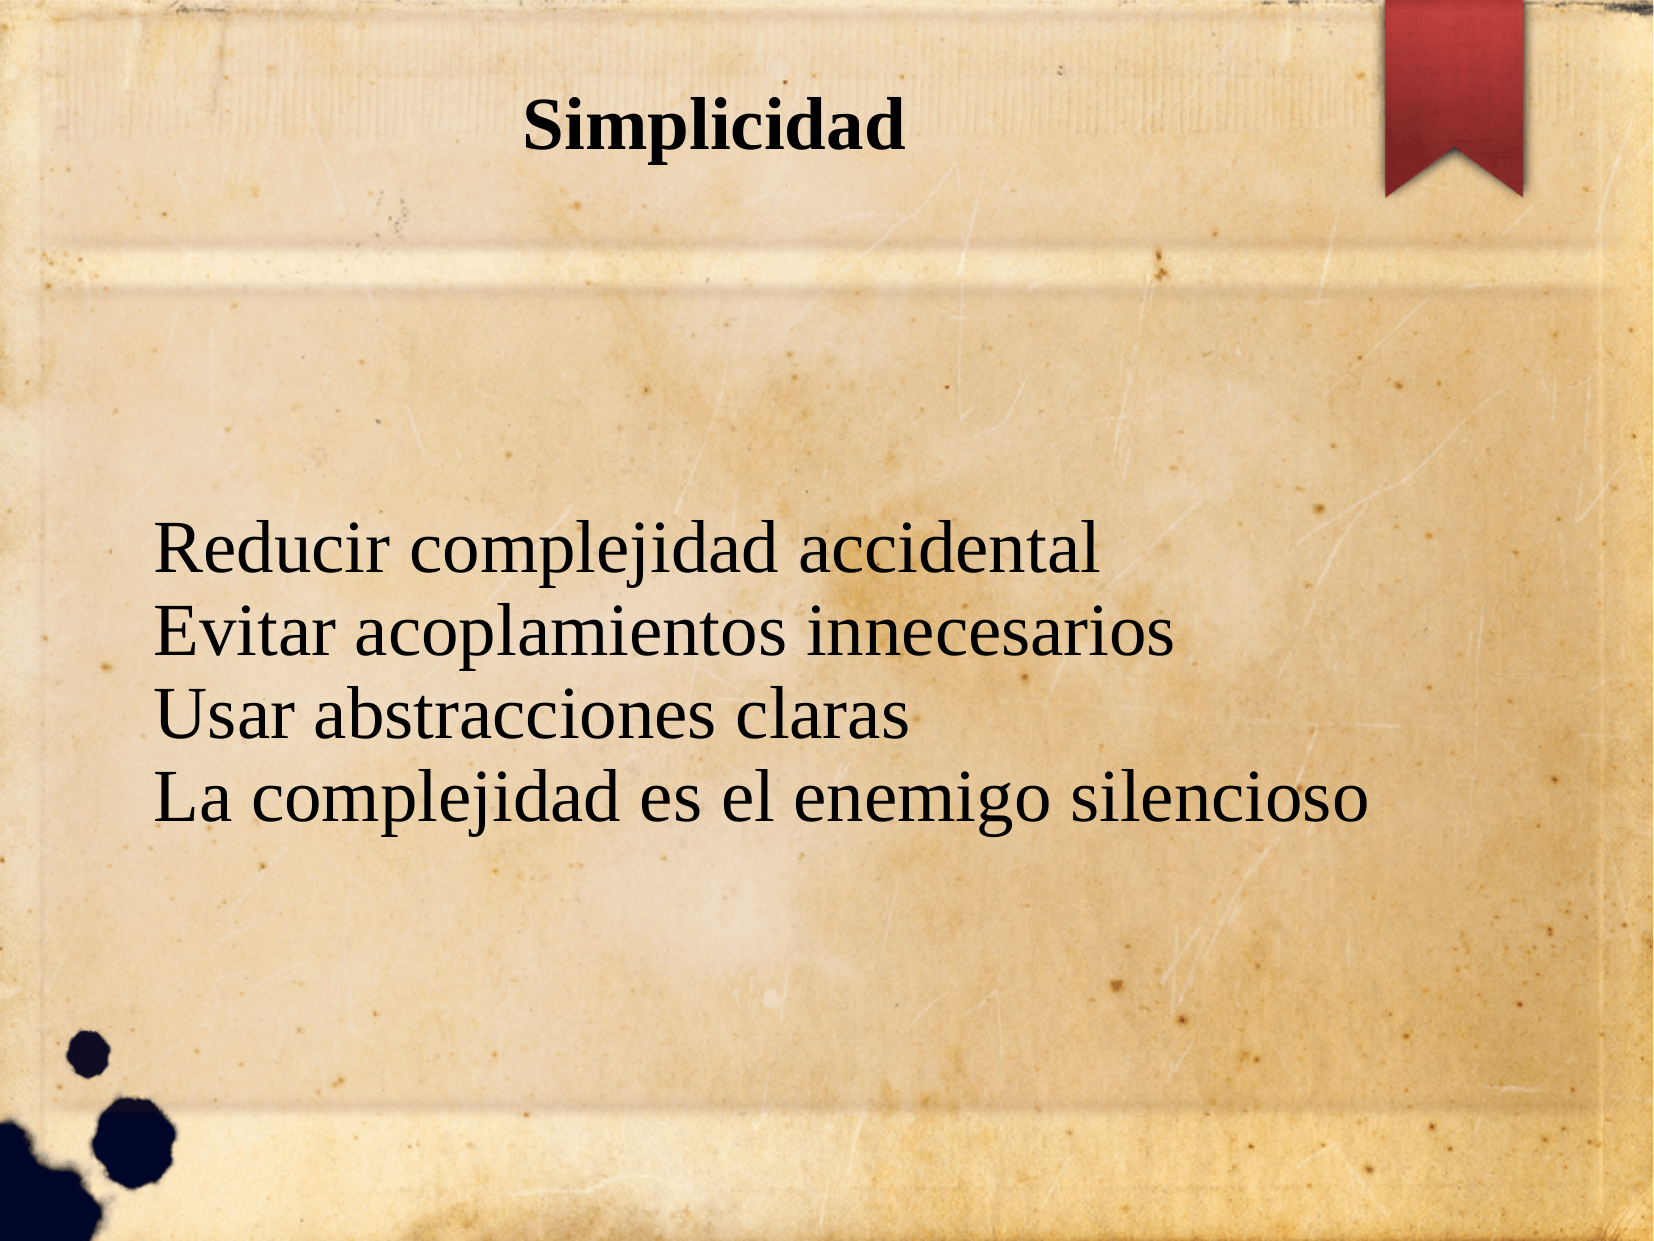

# Simplicidad
Reducir complejidad accidental
Evitar acoplamientos innecesarios
Usar abstracciones claras
La complejidad es el enemigo silencioso